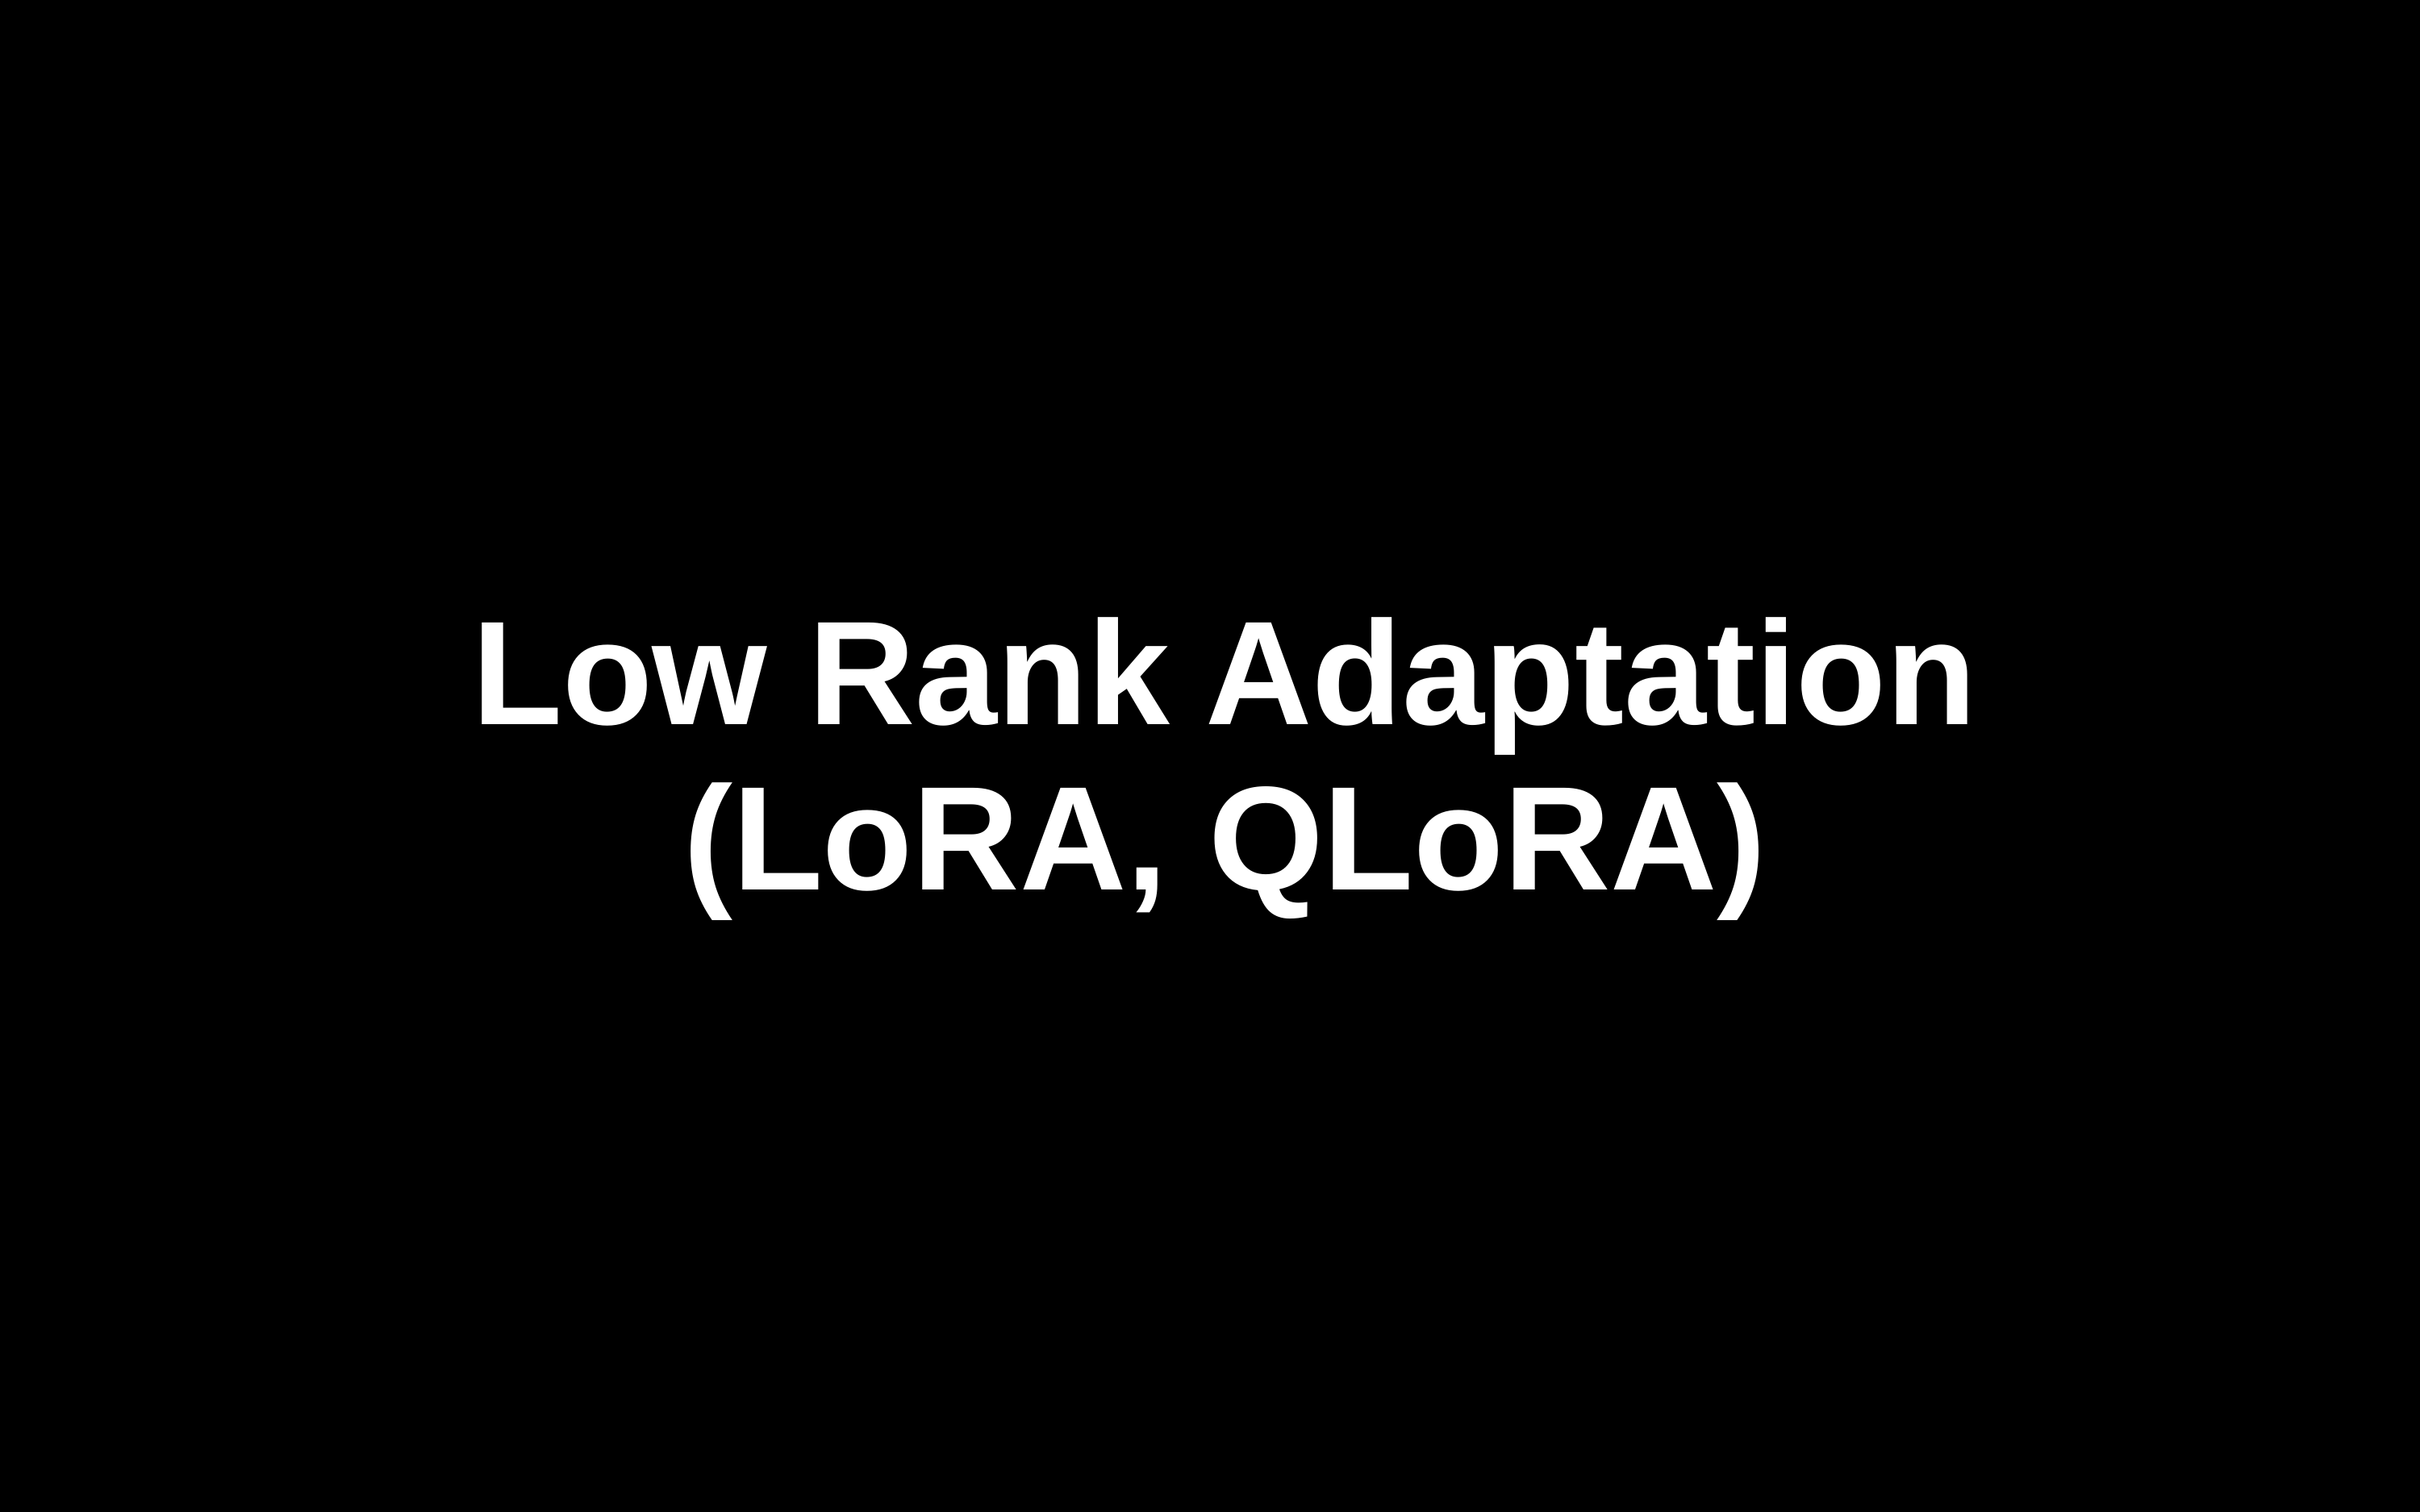

Low Rank Adaptation
(LoRA, QLoRA)
Created by Imad Saddik @3CodeCamp
65